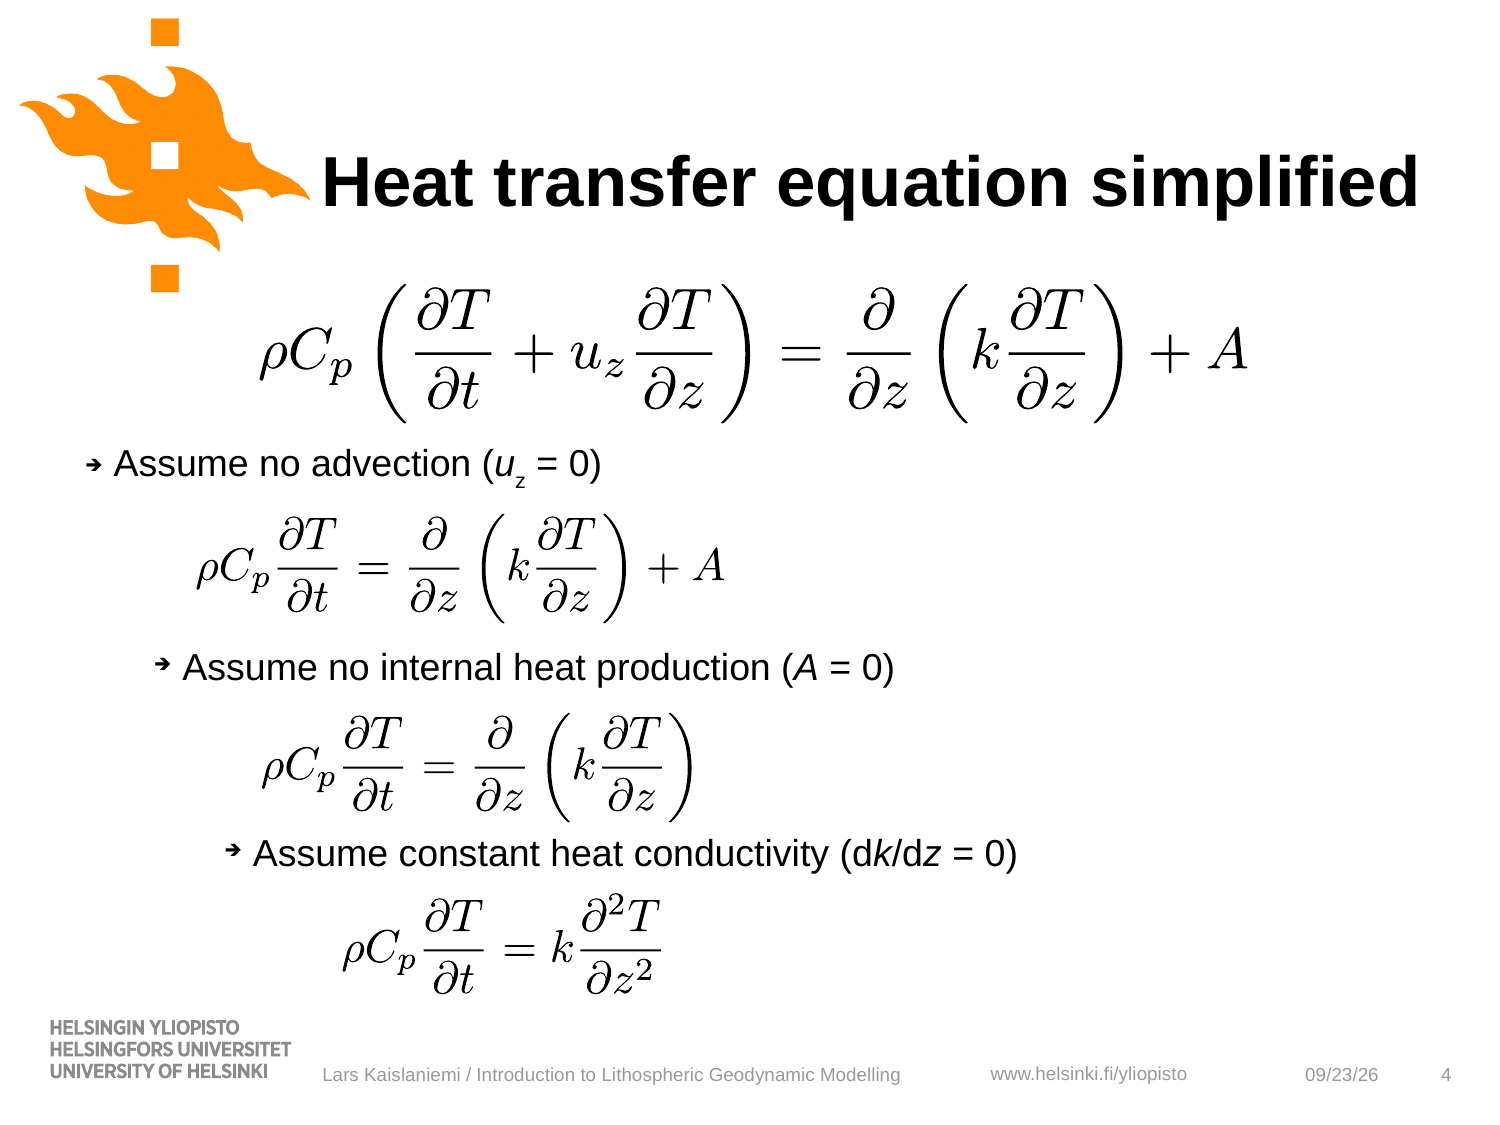

# Heat transfer equation simplified
 Assume no advection (uz = 0)
 Assume no internal heat production (A = 0)
 Assume constant heat conductivity (dk/dz = 0)
Lars Kaislaniemi / Introduction to Lithospheric Geodynamic Modelling
4